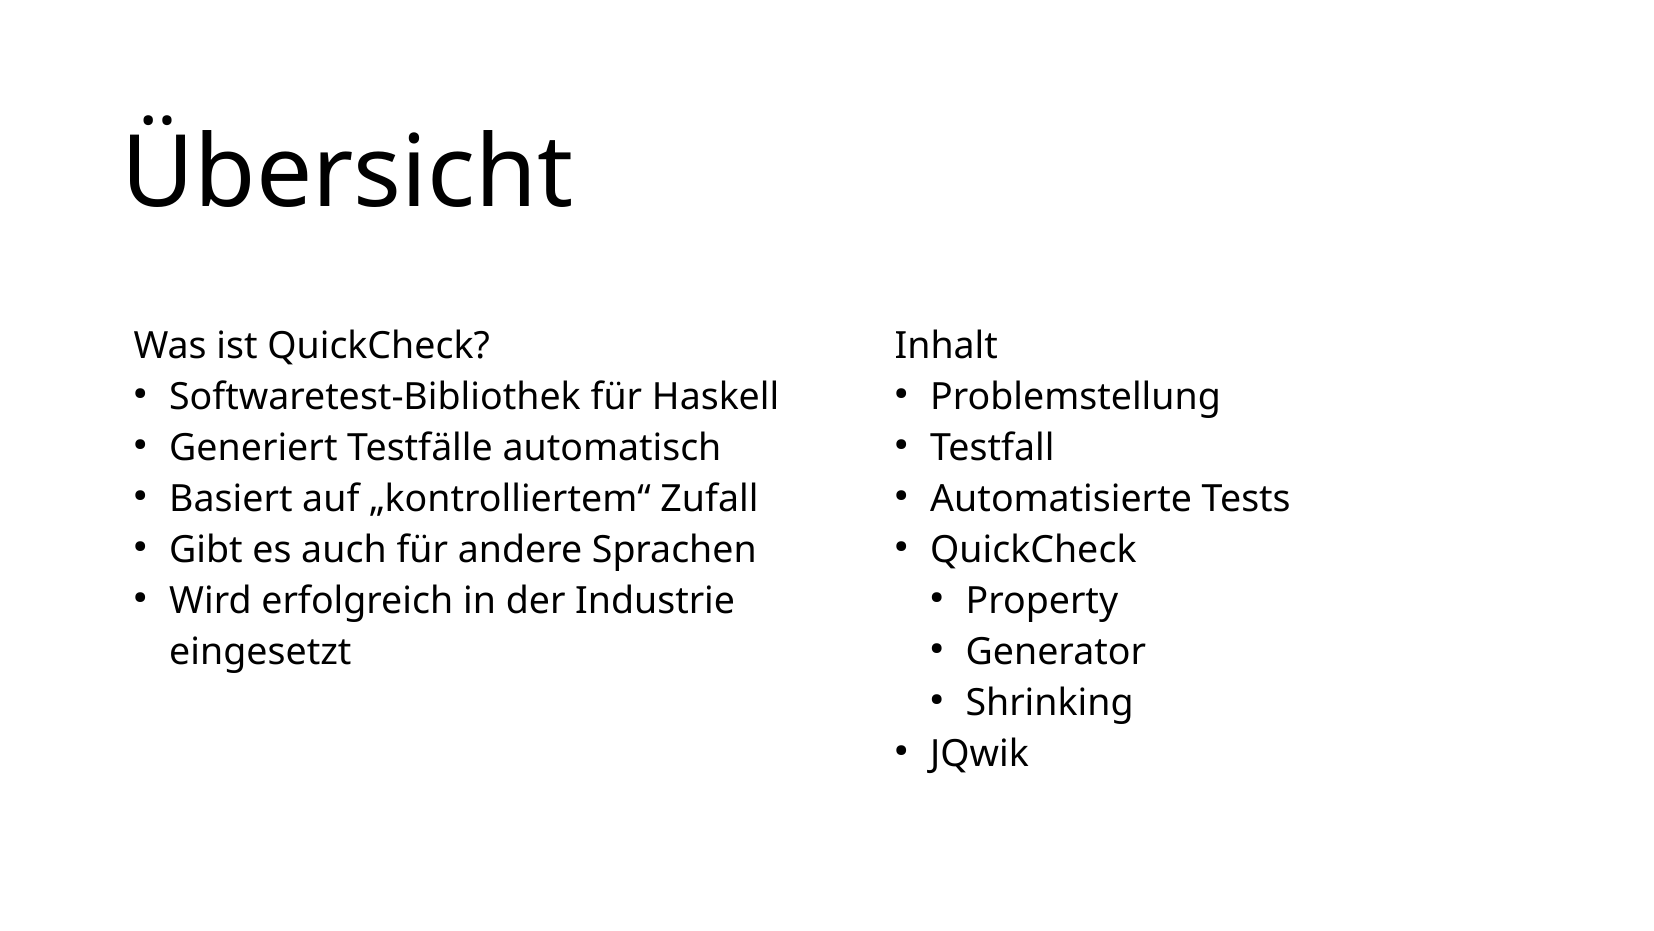

Übersicht
Was ist QuickCheck?
Softwaretest-Bibliothek für Haskell
Generiert Testfälle automatisch
Basiert auf „kontrolliertem“ Zufall
Gibt es auch für andere Sprachen
Wird erfolgreich in der Industrie
eingesetzt
Inhalt
Problemstellung
Testfall
Automatisierte Tests
QuickCheck
Property
Generator
Shrinking
JQwik